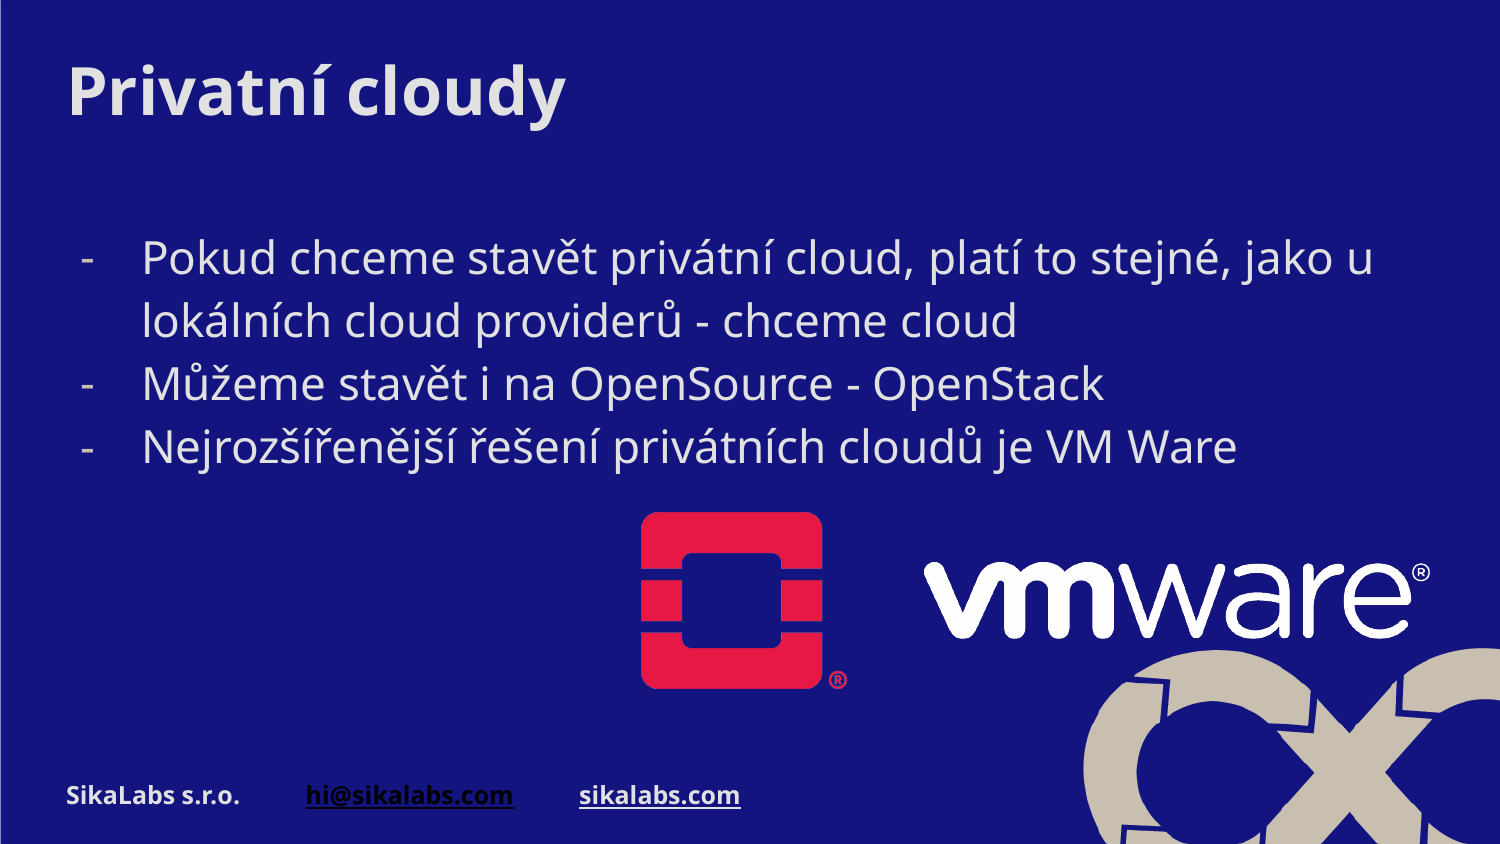

Privatní cloudy
# Pokud chceme stavět privátní cloud, platí to stejné, jako u lokálních cloud providerů - chceme cloud
Můžeme stavět i na OpenSource - OpenStack
Nejrozšířenější řešení privátních cloudů je VM Ware